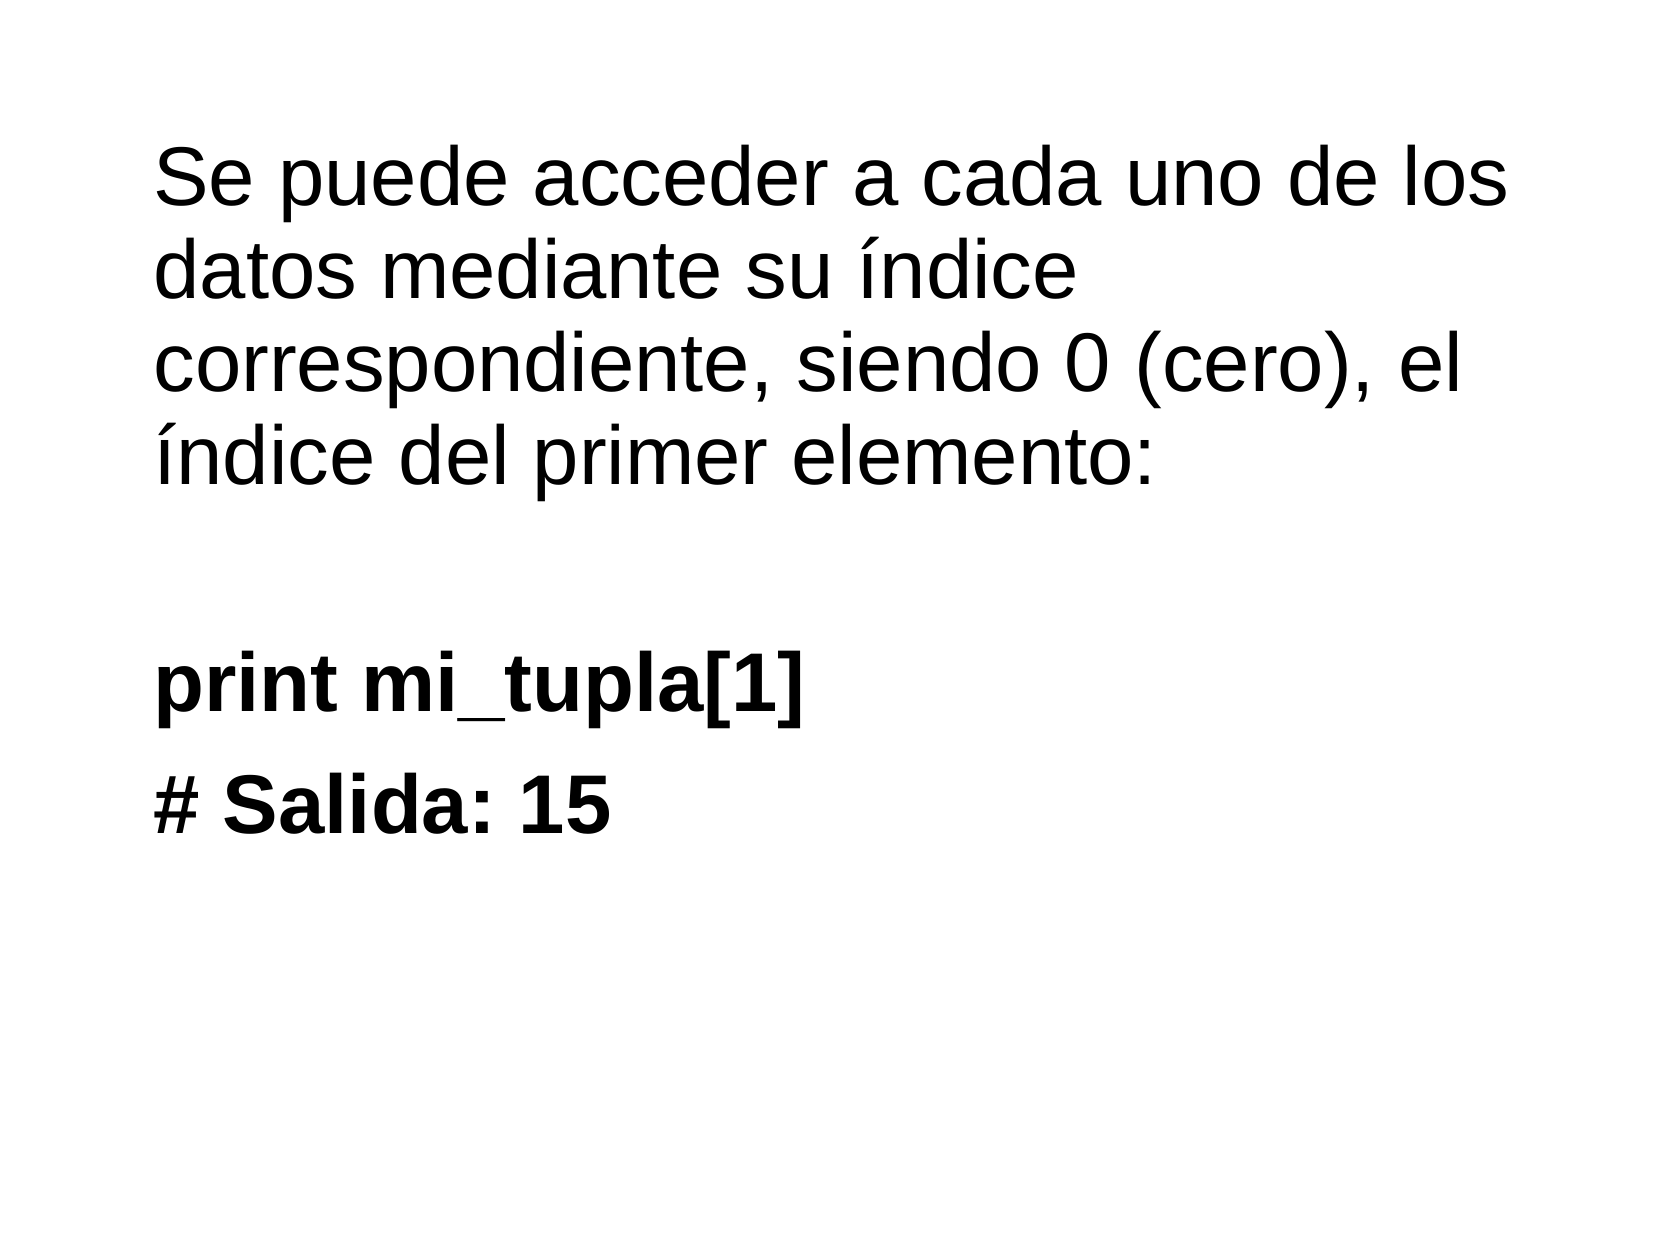

# Se puede acceder a cada uno de los datos mediante su índice correspondiente, siendo 0 (cero), el índice del primer elemento:
print mi_tupla[1]
# Salida: 15